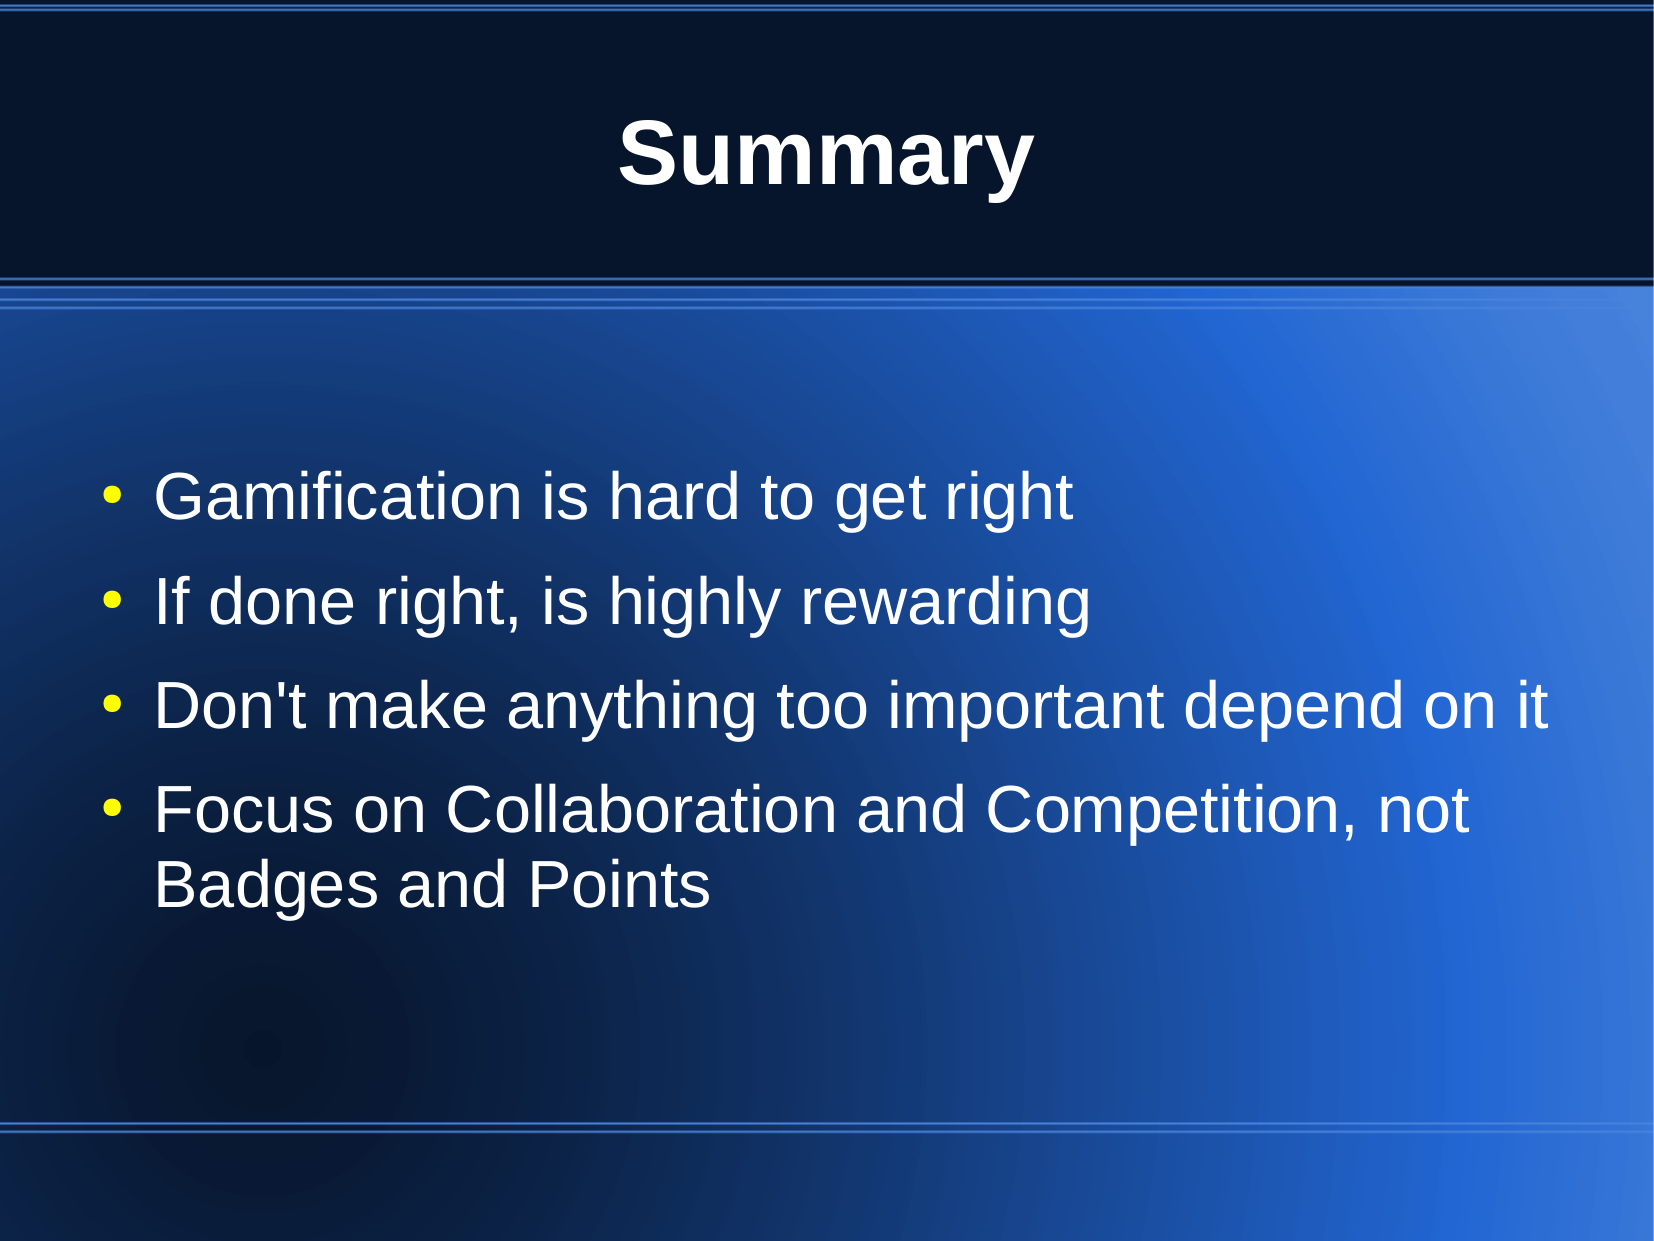

# Summary
Gamification is hard to get right
If done right, is highly rewarding
Don't make anything too important depend on it
Focus on Collaboration and Competition, not Badges and Points